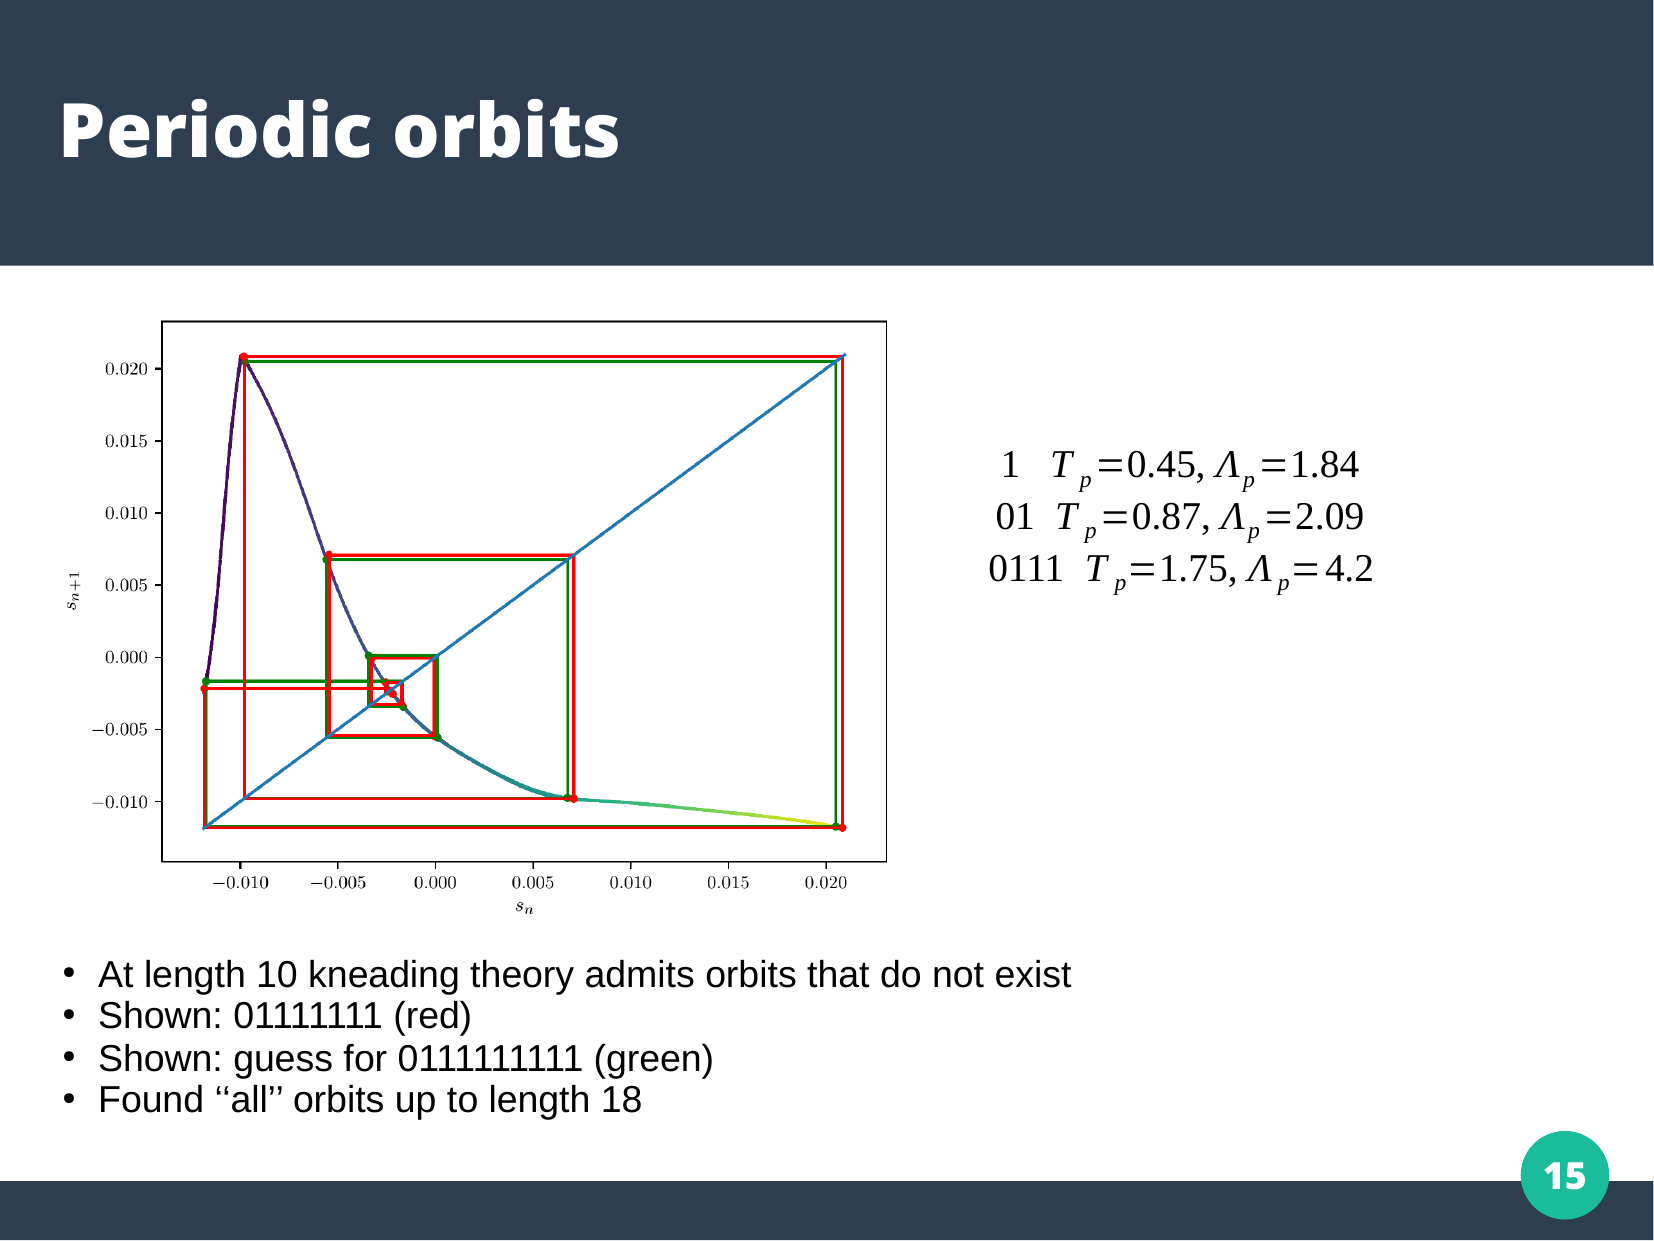

# Periodic orbits
At length 10 kneading theory admits orbits that do not exist
Shown: 01111111 (red)
Shown: guess for 0111111111 (green)
Found ‘‘all’’ orbits up to length 18
15